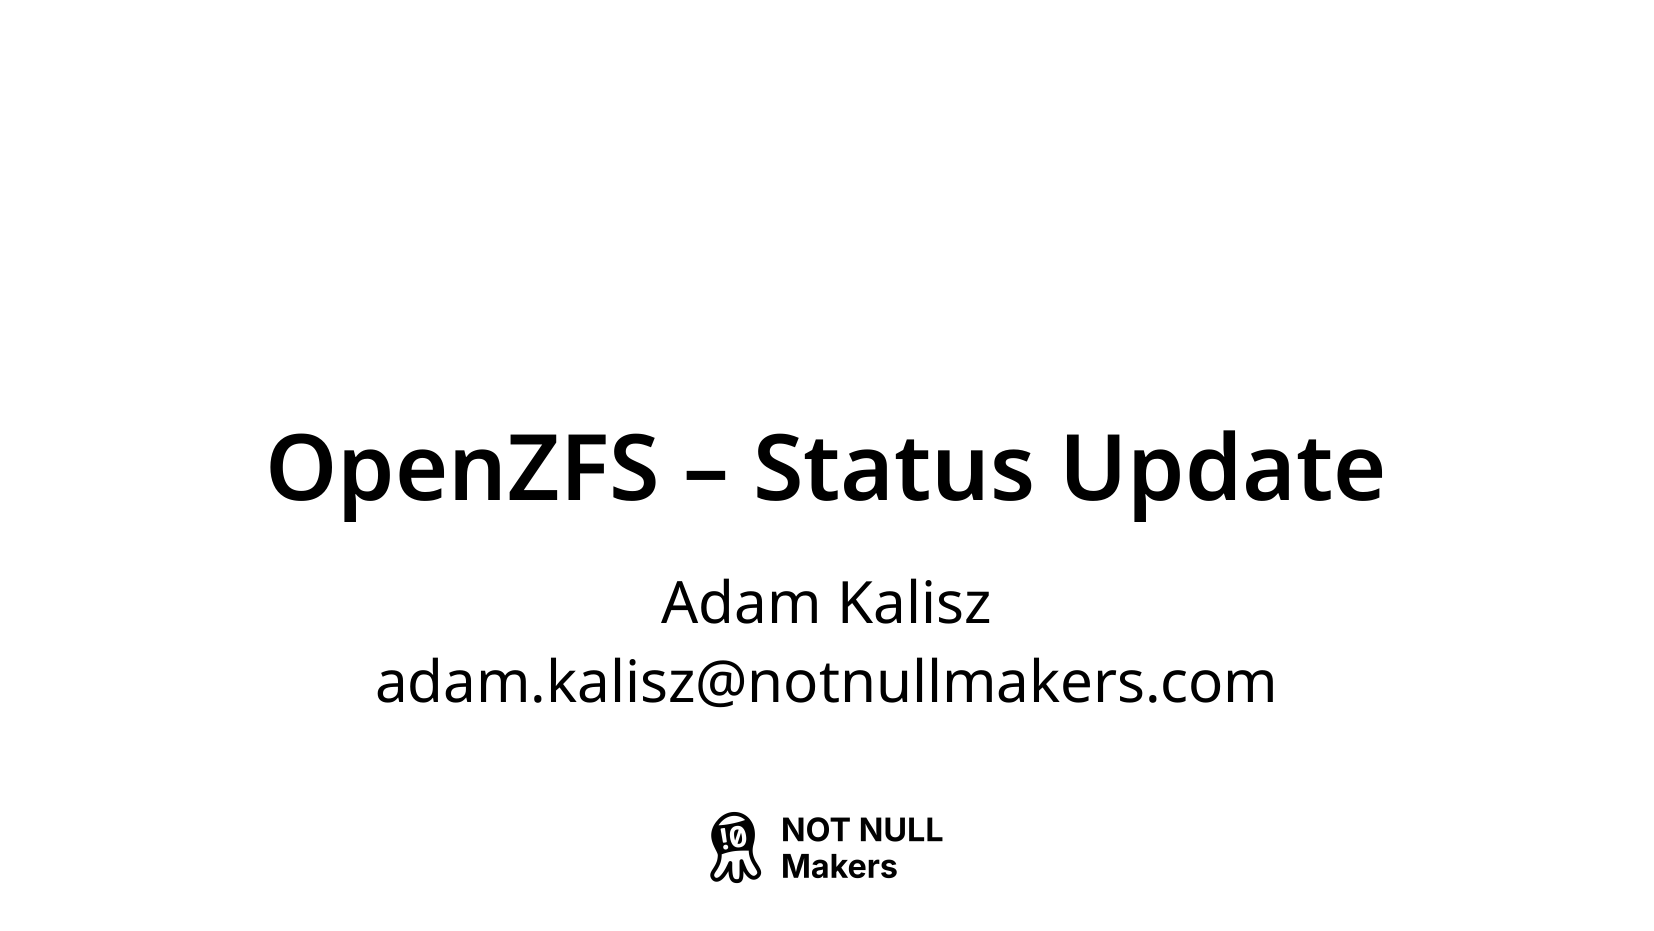

# OpenZFS – Status Update
Adam Kalisz
adam.kalisz@notnullmakers.com